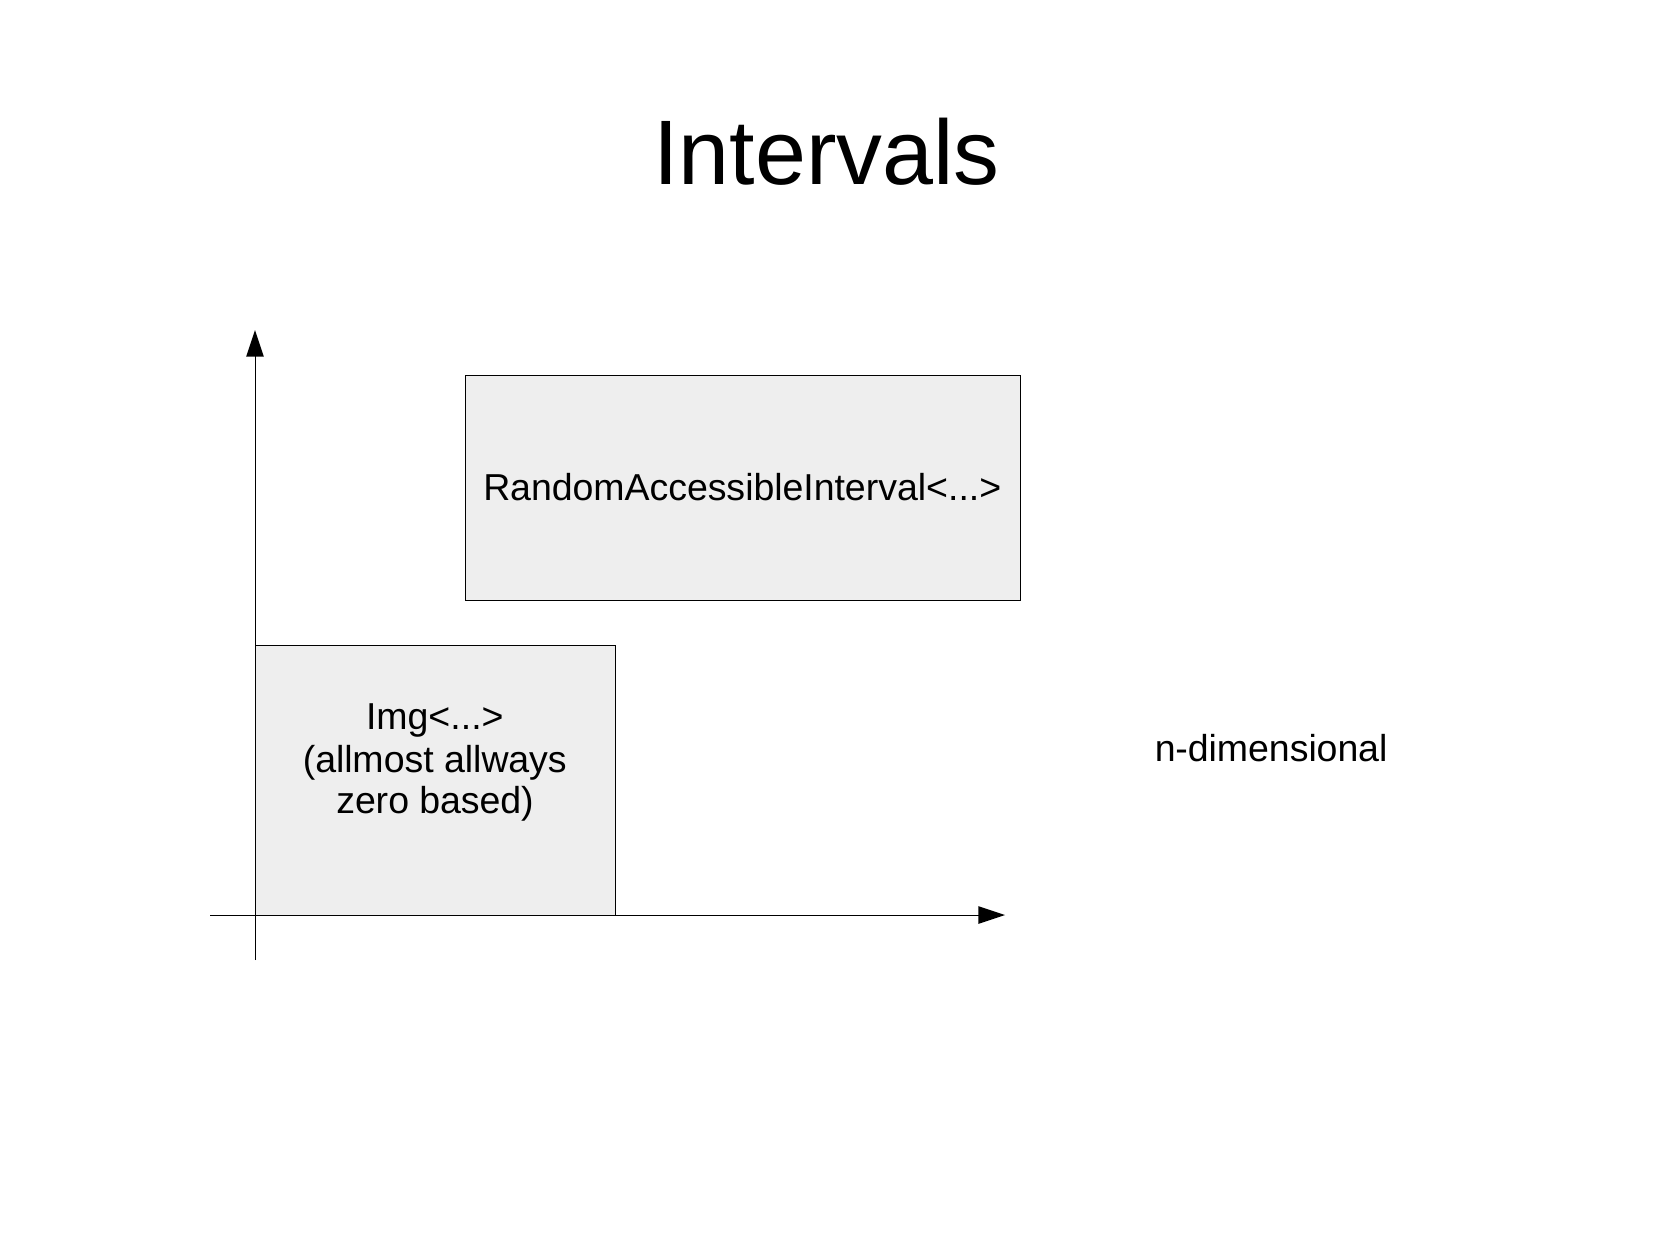

# Intervals
RandomAccessibleInterval<...>
Img<...>
(allmost allways
zero based)
n-dimensional